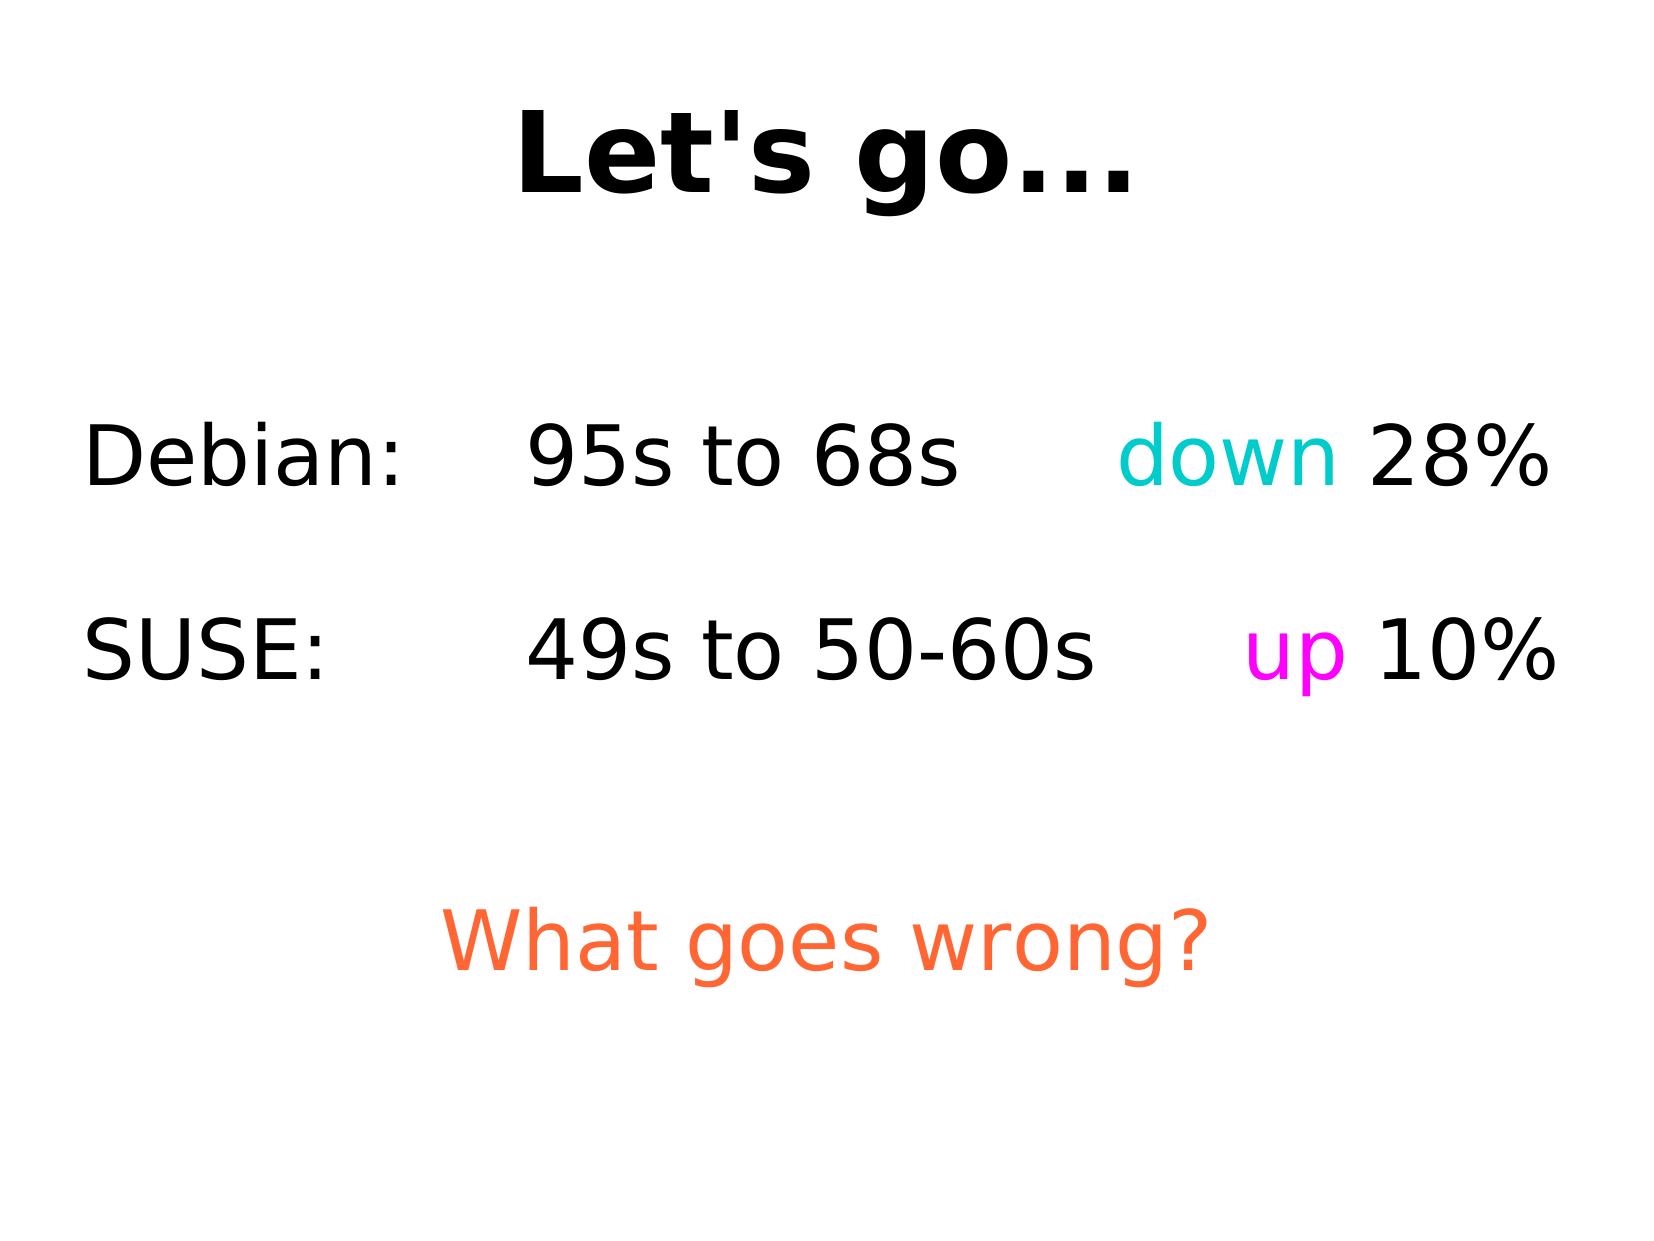

# Let's go...
Debian:		95s to 68s			down 28%
SUSE:			49s to 50-60s		 up 10%
What goes wrong?